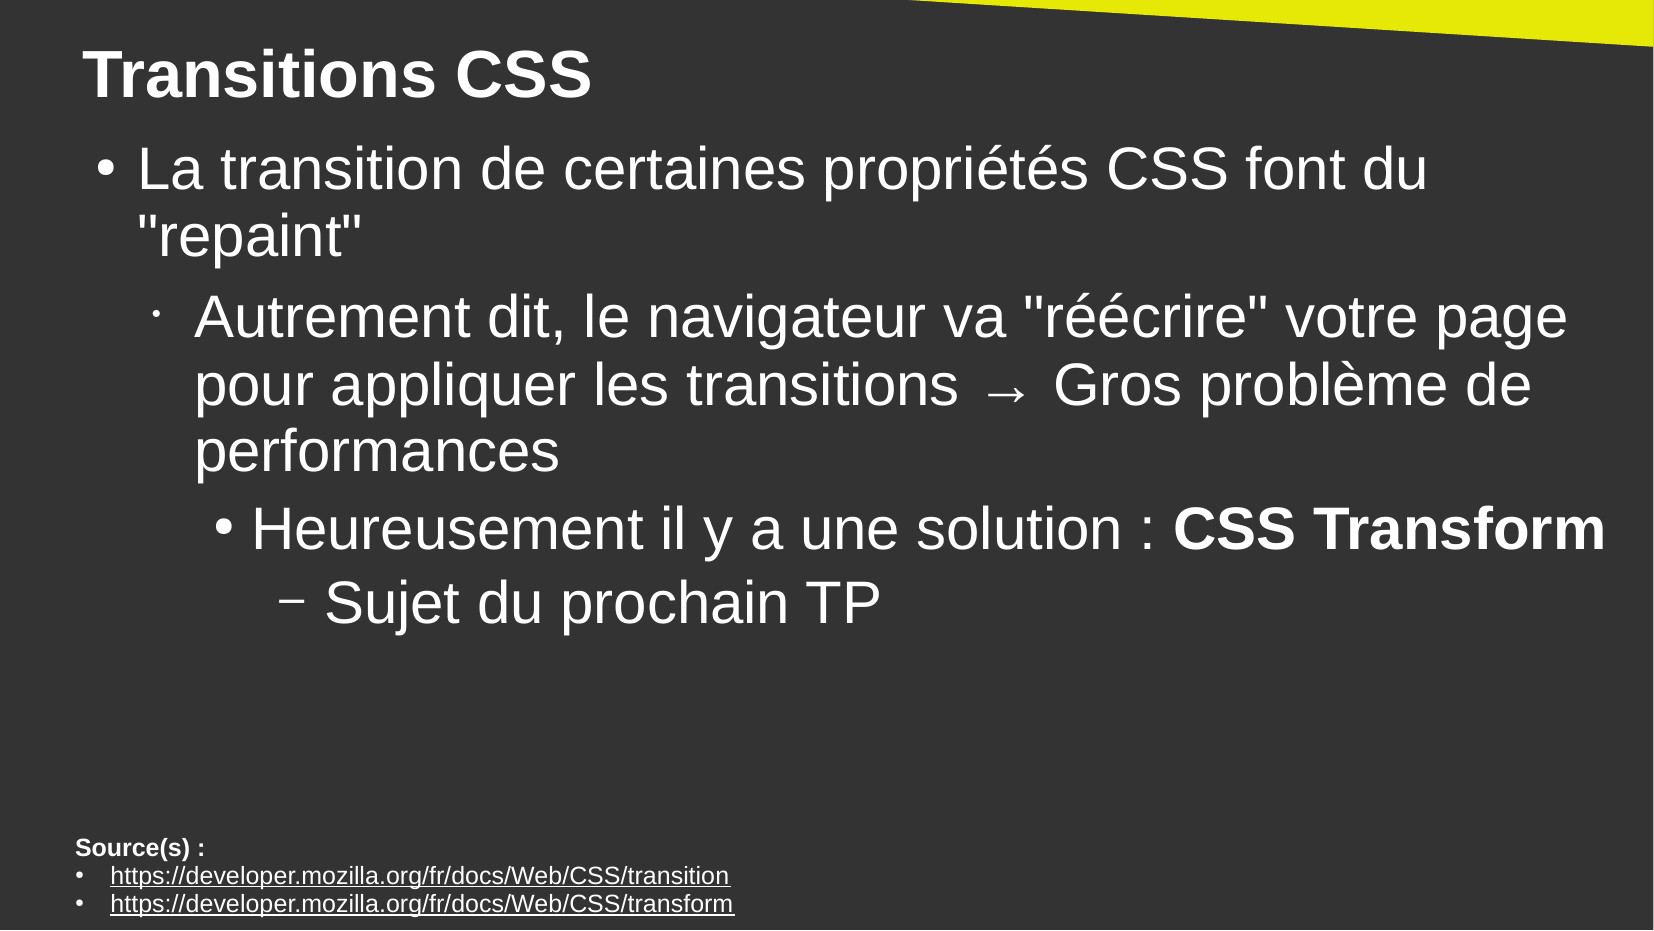

# Transitions CSS
La transition de certaines propriétés CSS font du "repaint"
Autrement dit, le navigateur va "réécrire" votre page pour appliquer les transitions → Gros problème de performances
Heureusement il y a une solution : CSS Transform
 Sujet du prochain TP
Source(s) :
https://developer.mozilla.org/fr/docs/Web/CSS/transition
https://developer.mozilla.org/fr/docs/Web/CSS/transform